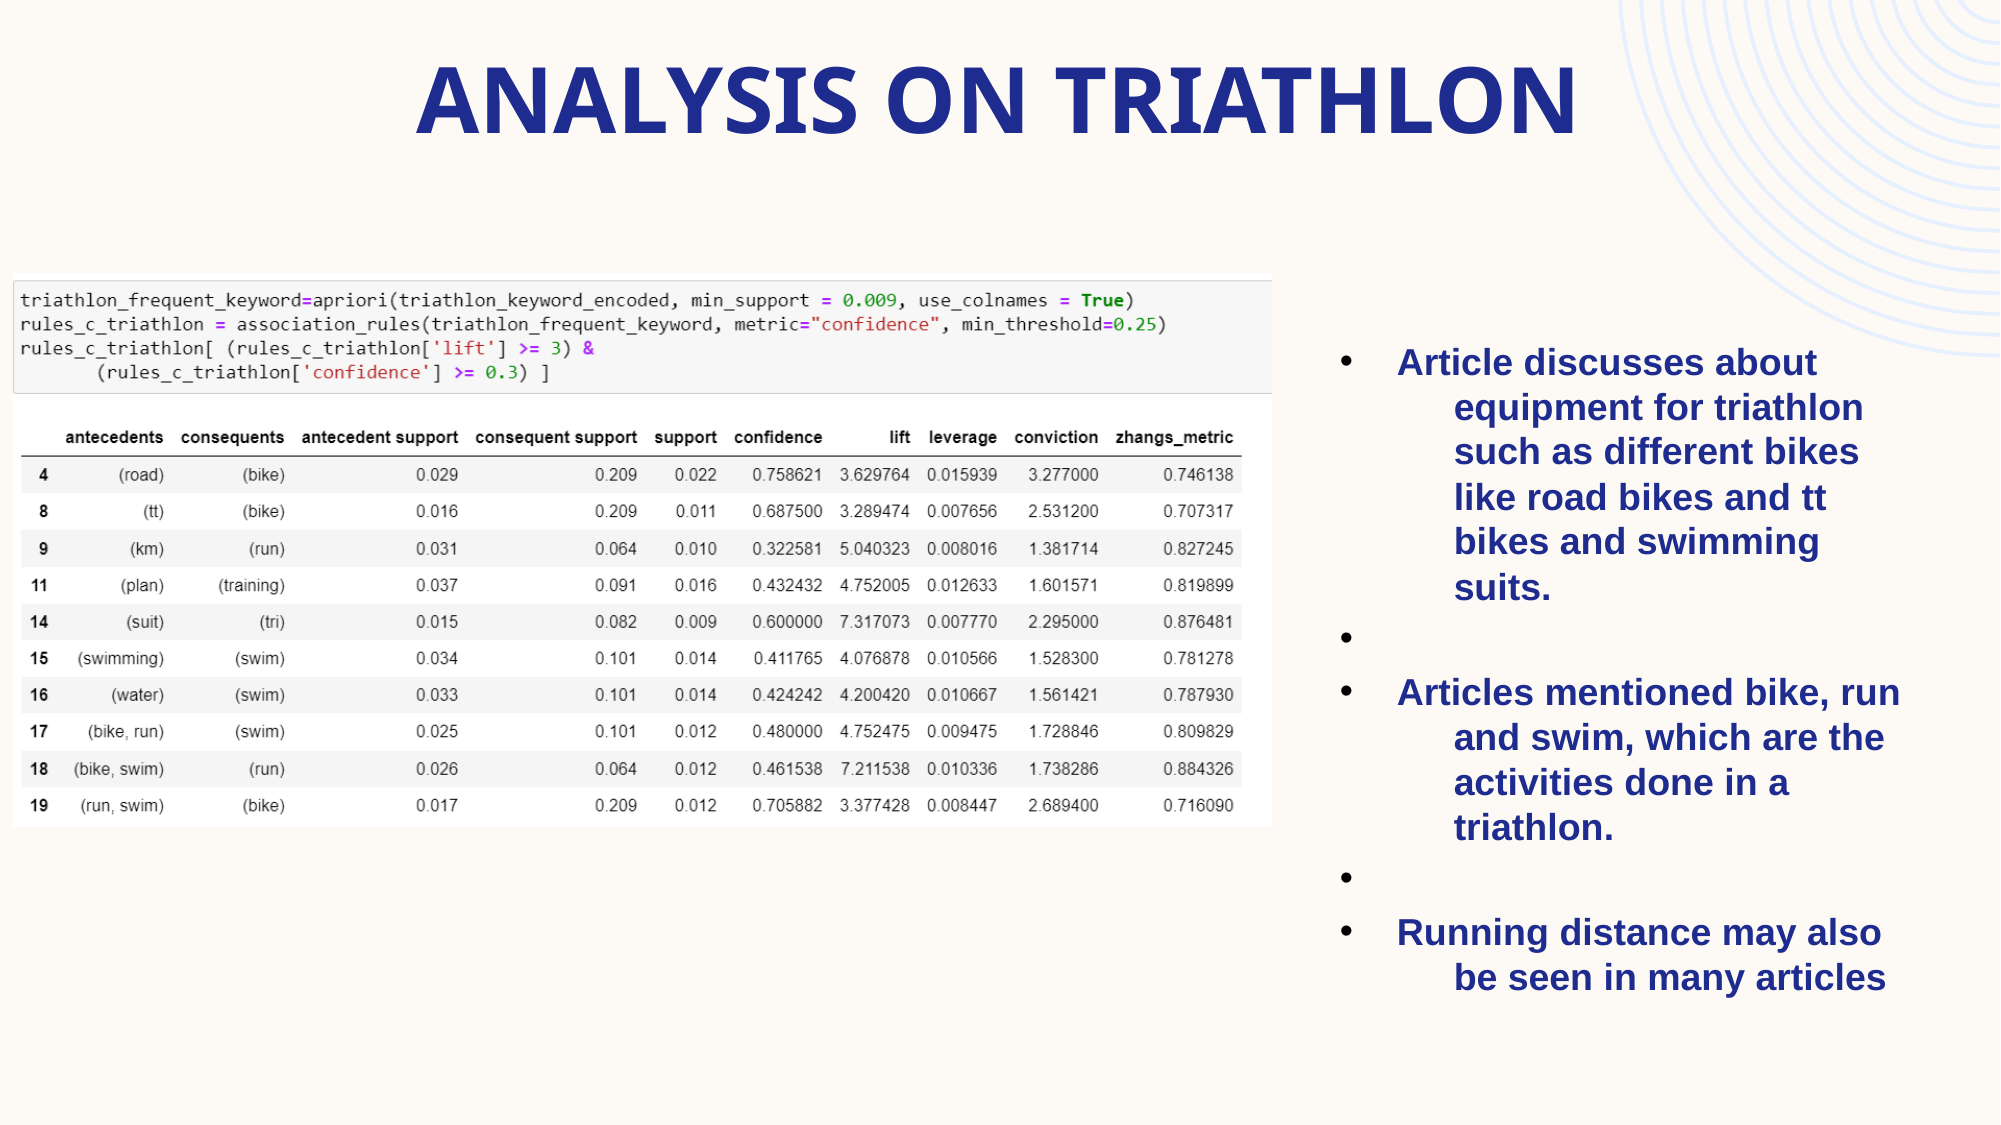

# Analysis on Triathlon
Article discusses about equipment for triathlon such as different bikes like road bikes and tt bikes and swimming suits.
Articles mentioned bike, run and swim, which are the activities done in a triathlon.
Running distance may also be seen in many articles